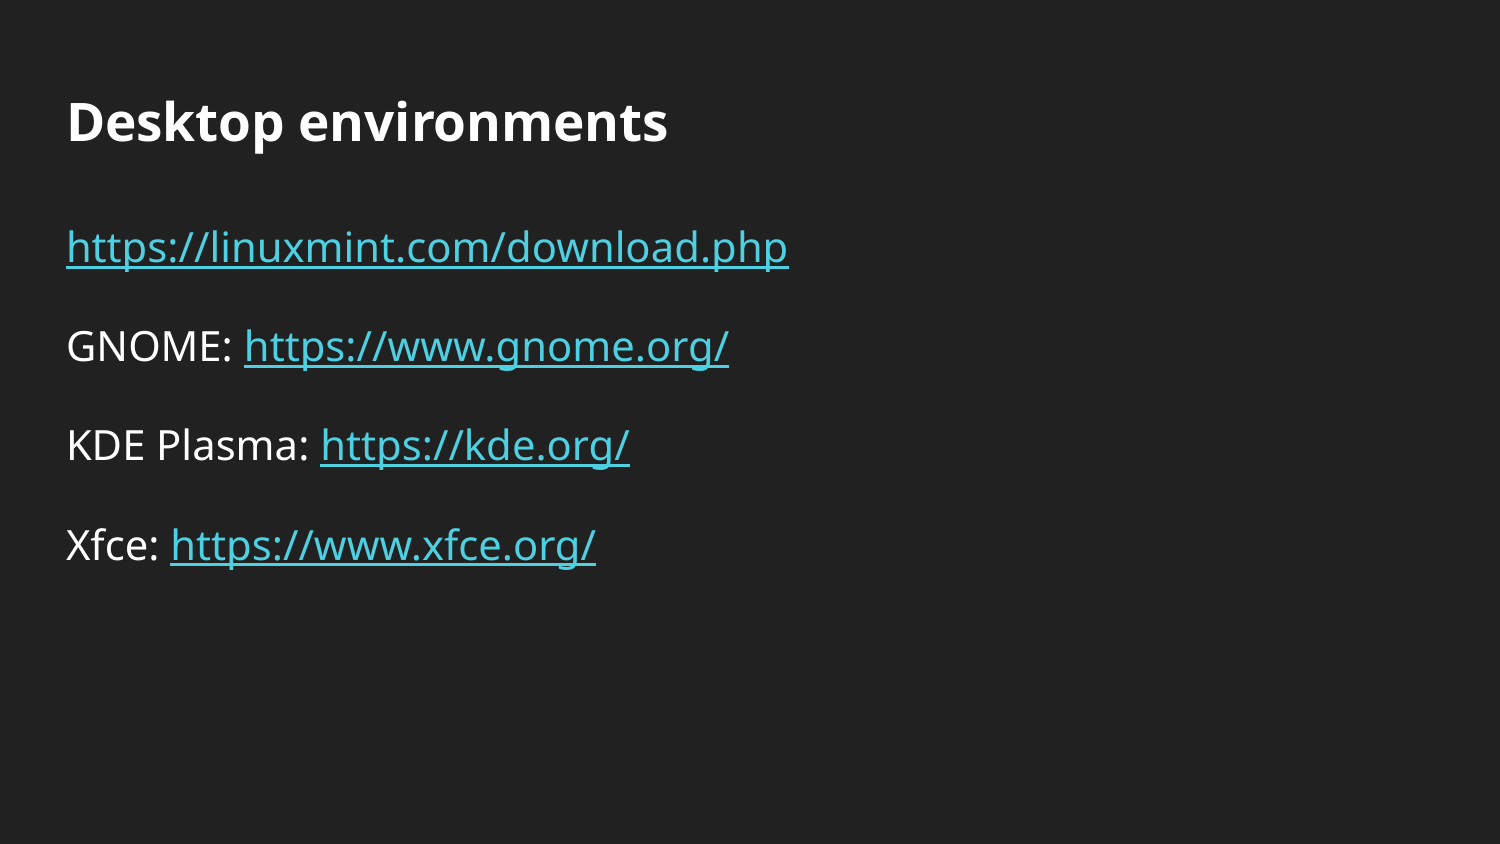

# Desktop environments
https://linuxmint.com/download.php
GNOME: https://www.gnome.org/
KDE Plasma: https://kde.org/
Xfce: https://www.xfce.org/